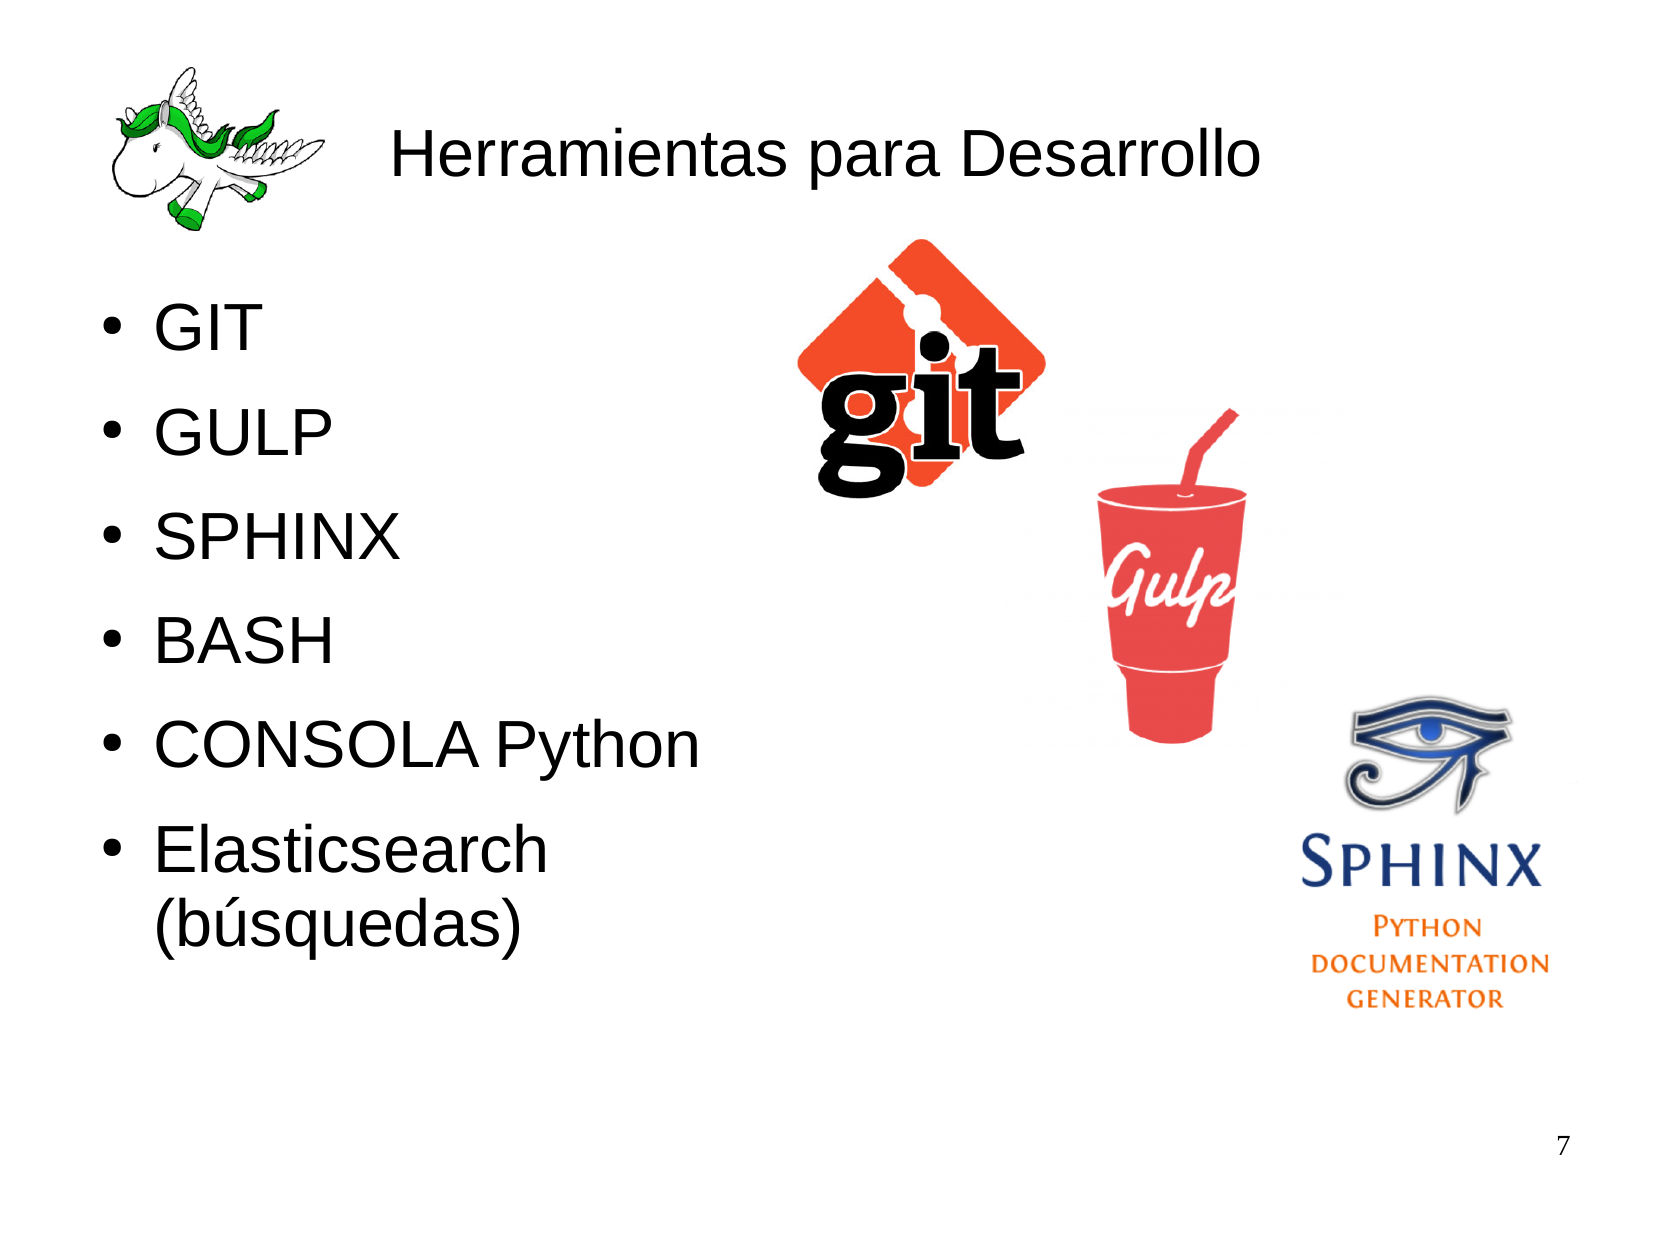

# Herramientas para Desarrollo
GIT
GULP
SPHINX
BASH
CONSOLA Python
Elasticsearch (búsquedas)
7